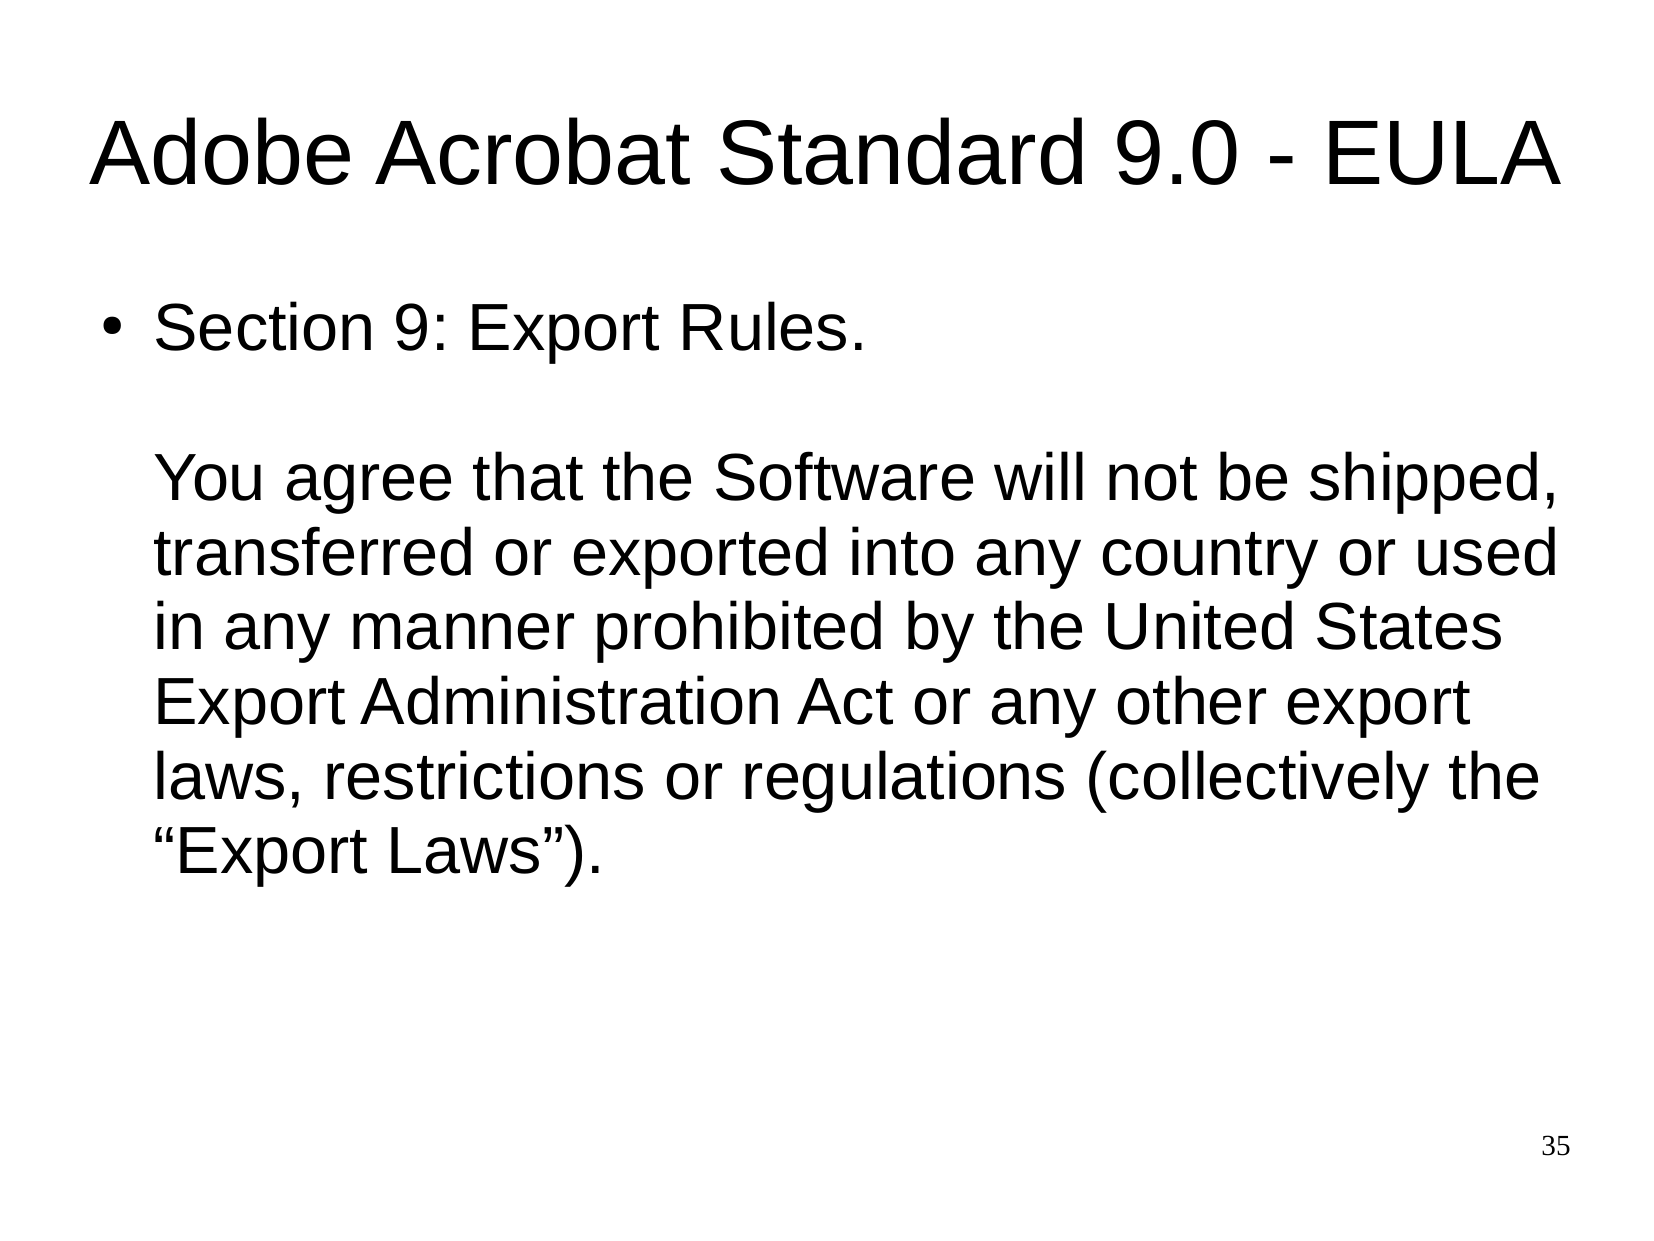

# Adobe Acrobat Standard 9.0 - EULA
Section 9: Export Rules.
You agree that the Software will not be shipped, transferred or exported into any country or used in any manner prohibited by the United States Export Administration Act or any other export laws, restrictions or regulations (collectively the “Export Laws”).
35